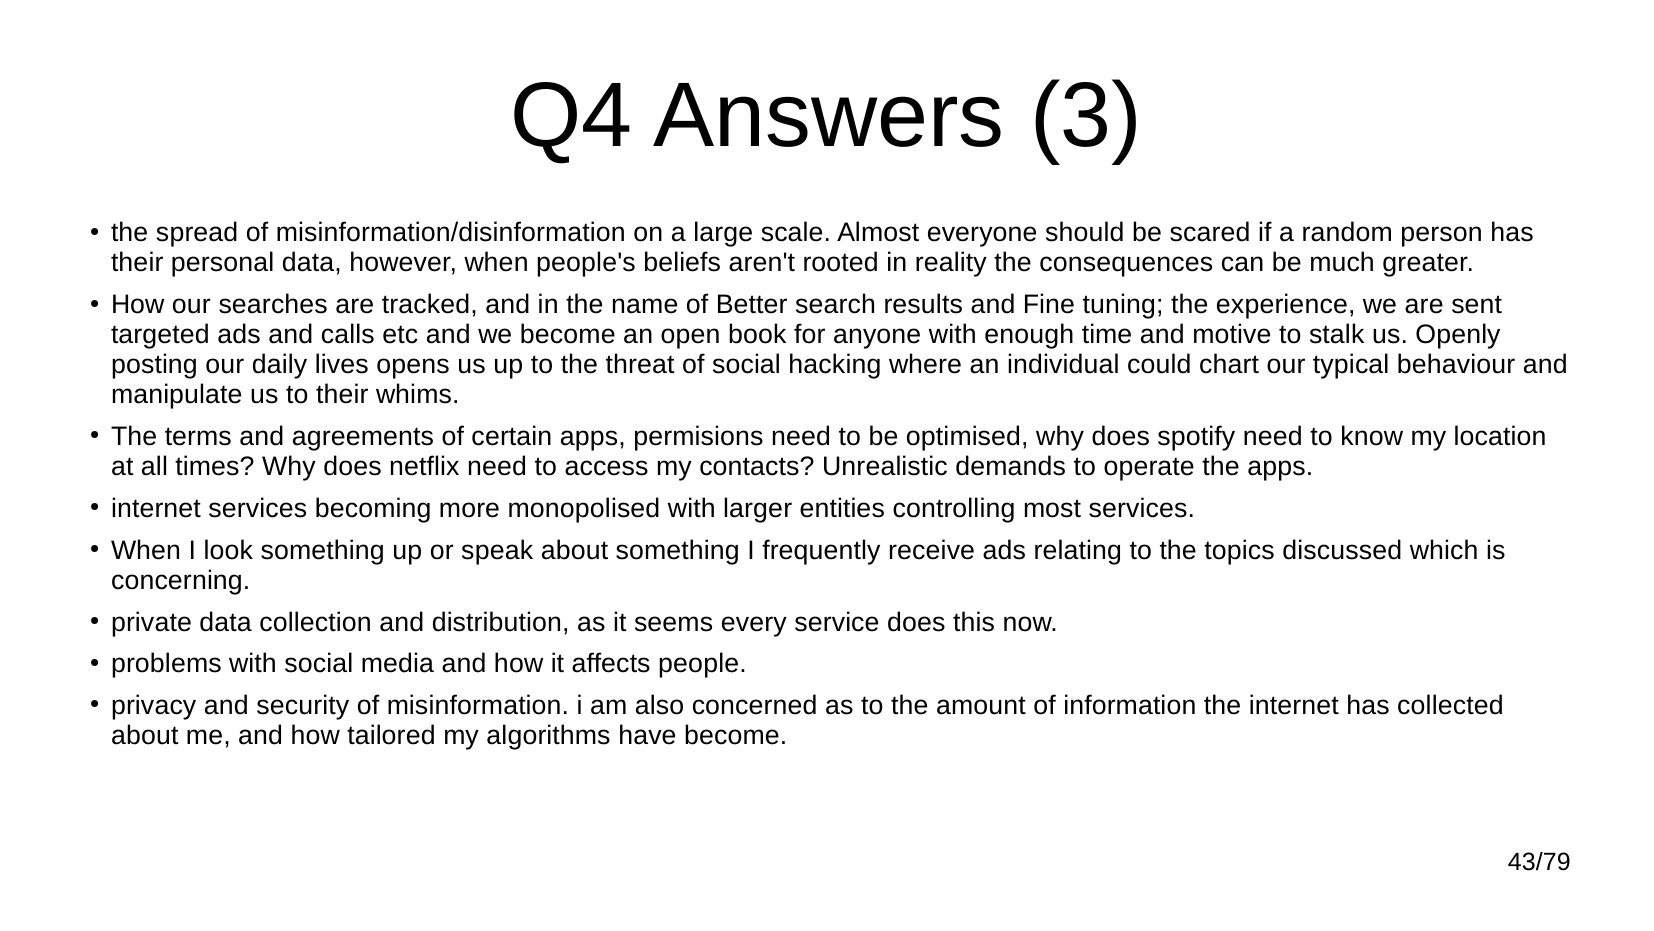

# Q4 Answers (3)
the spread of misinformation/disinformation on a large scale. Almost everyone should be scared if a random person has their personal data, however, when people's beliefs aren't rooted in reality the consequences can be much greater.
How our searches are tracked, and in the name of Better search results and Fine tuning; the experience, we are sent targeted ads and calls etc and we become an open book for anyone with enough time and motive to stalk us. Openly posting our daily lives opens us up to the threat of social hacking where an individual could chart our typical behaviour and manipulate us to their whims.
The terms and agreements of certain apps, permisions need to be optimised, why does spotify need to know my location at all times? Why does netflix need to access my contacts? Unrealistic demands to operate the apps.
internet services becoming more monopolised with larger entities controlling most services.
When I look something up or speak about something I frequently receive ads relating to the topics discussed which is concerning.
private data collection and distribution, as it seems every service does this now.
problems with social media and how it affects people.
privacy and security of misinformation. i am also concerned as to the amount of information the internet has collected about me, and how tailored my algorithms have become.
43